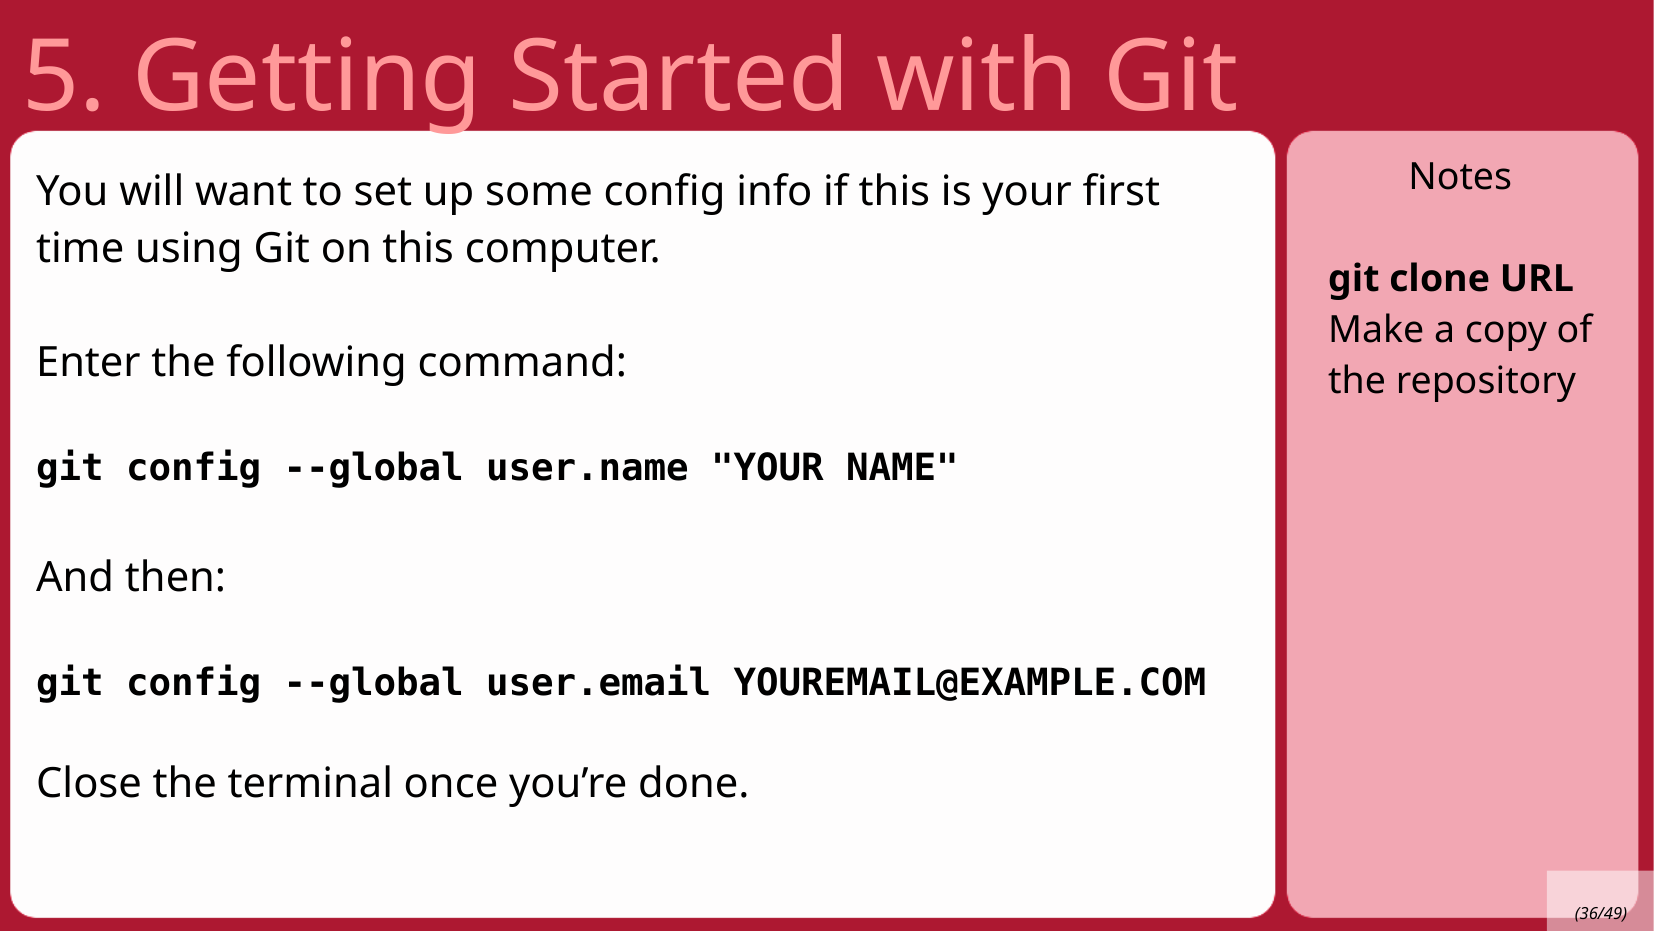

# 5. Getting Started with Git
Notes
git clone URL
Make a copy of the repository
You will want to set up some config info if this is your first time using Git on this computer.
Enter the following command:
git config --global user.name "YOUR NAME"
And then:
git config --global user.email YOUREMAIL@EXAMPLE.COM
Close the terminal once you’re done.